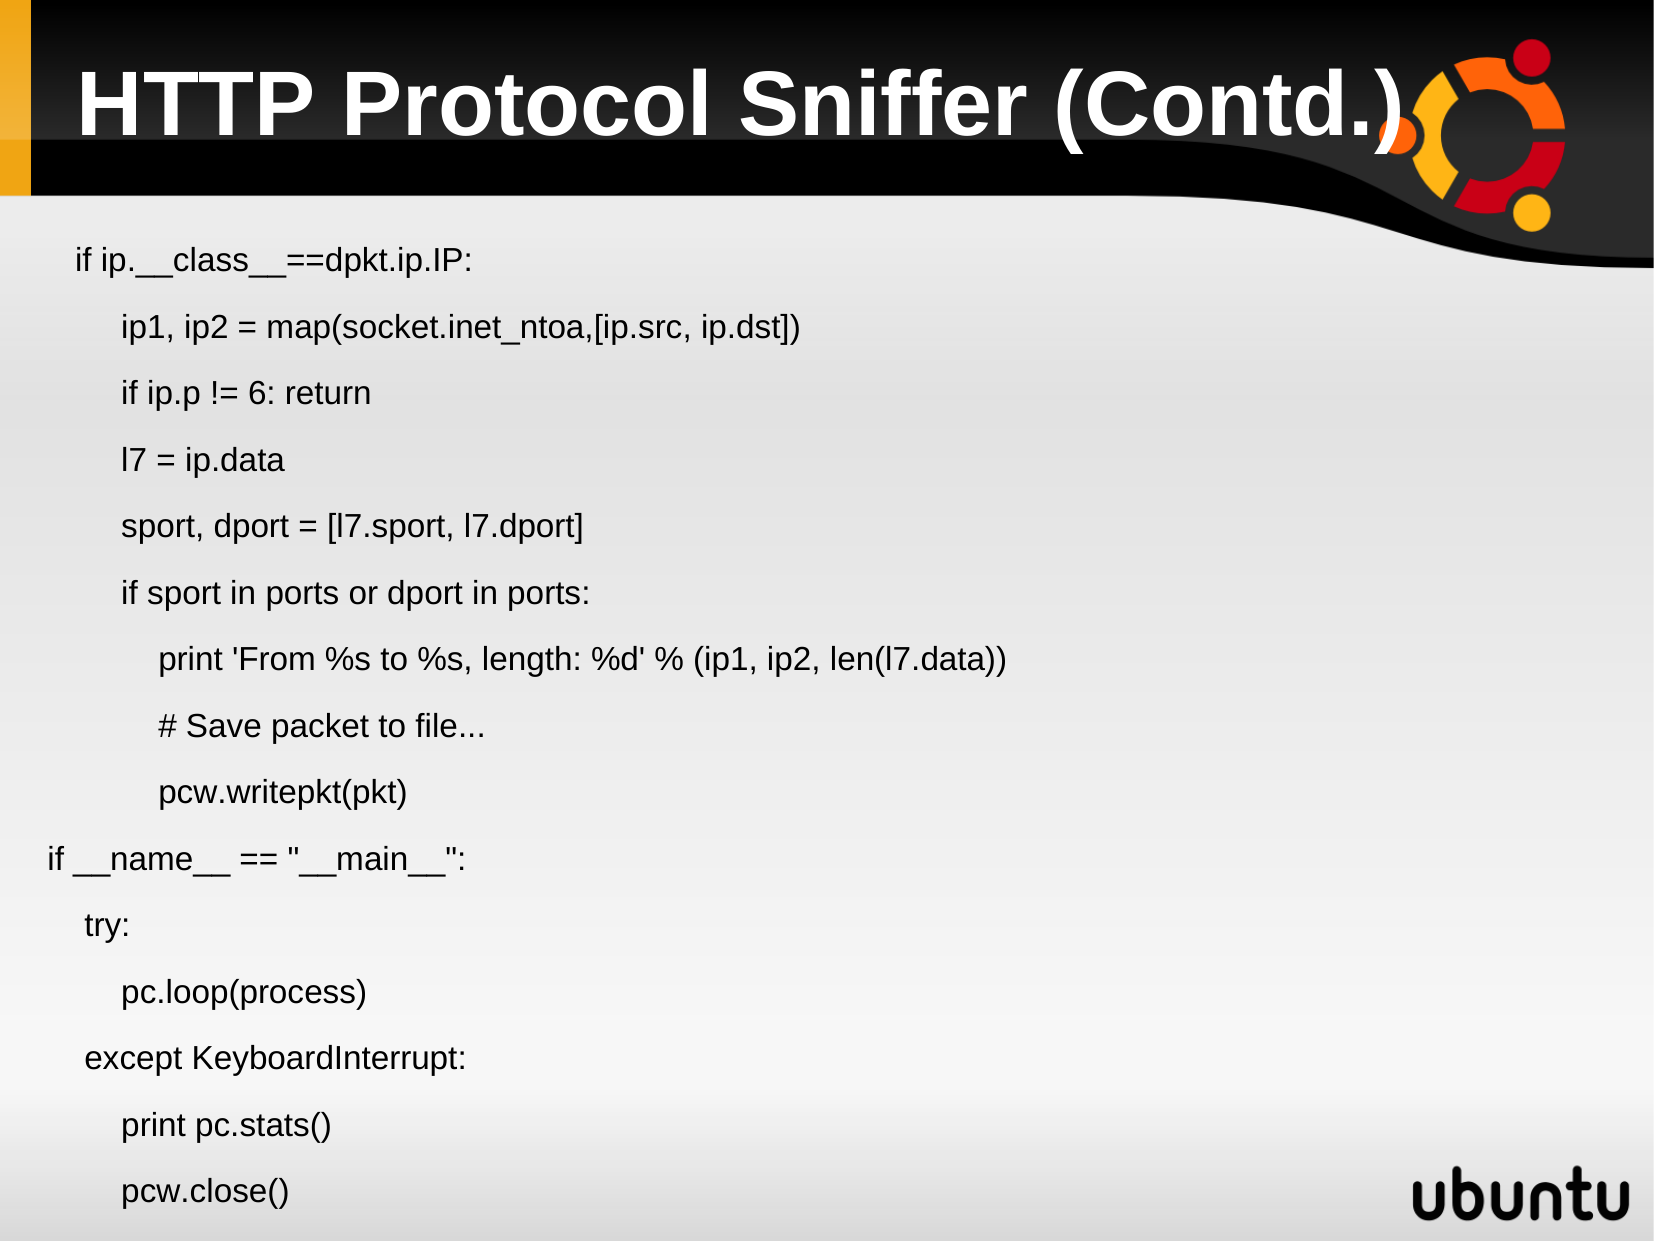

# HTTP Protocol Sniffer (Contd.)
 if ip.__class__==dpkt.ip.IP:
 ip1, ip2 = map(socket.inet_ntoa,[ip.src, ip.dst])
 if ip.p != 6: return
 l7 = ip.data
 sport, dport = [l7.sport, l7.dport]
 if sport in ports or dport in ports:
 print 'From %s to %s, length: %d' % (ip1, ip2, len(l7.data))
 # Save packet to file...
 pcw.writepkt(pkt)
if __name__ == "__main__":
 try:
 pc.loop(process)
 except KeyboardInterrupt:
 print pc.stats()
 pcw.close()